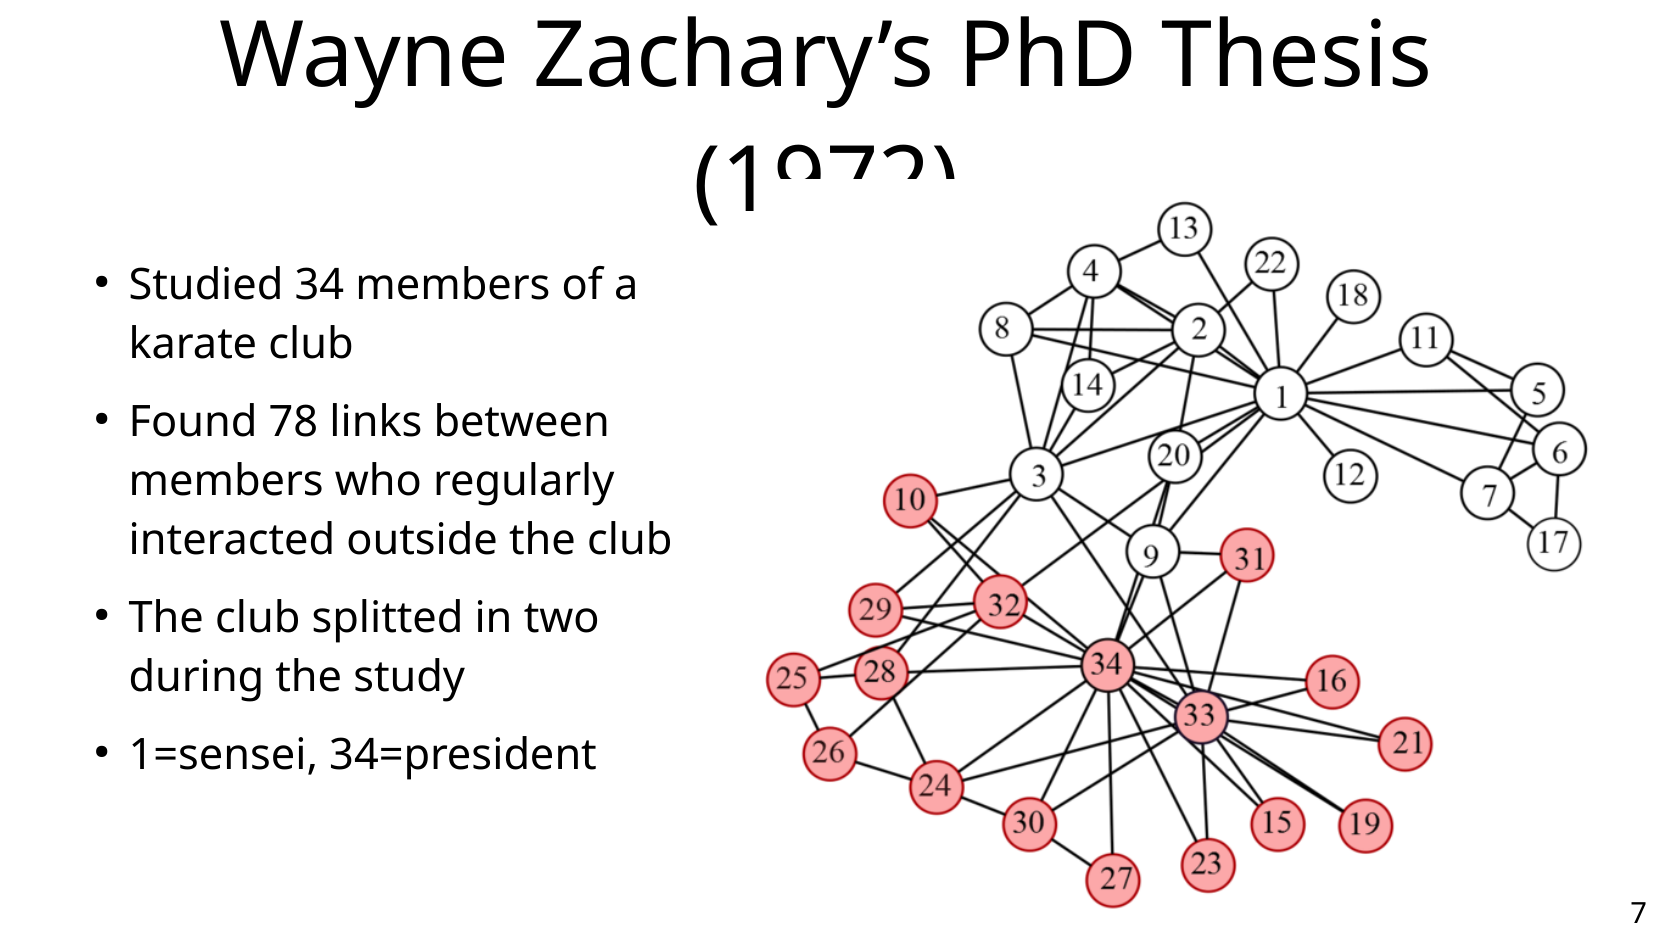

# Wayne Zachary’s PhD Thesis (1972)
Studied 34 members of a karate club
Found 78 links between members who regularly interacted outside the club
The club splitted in two during the study
1=sensei, 34=president
7